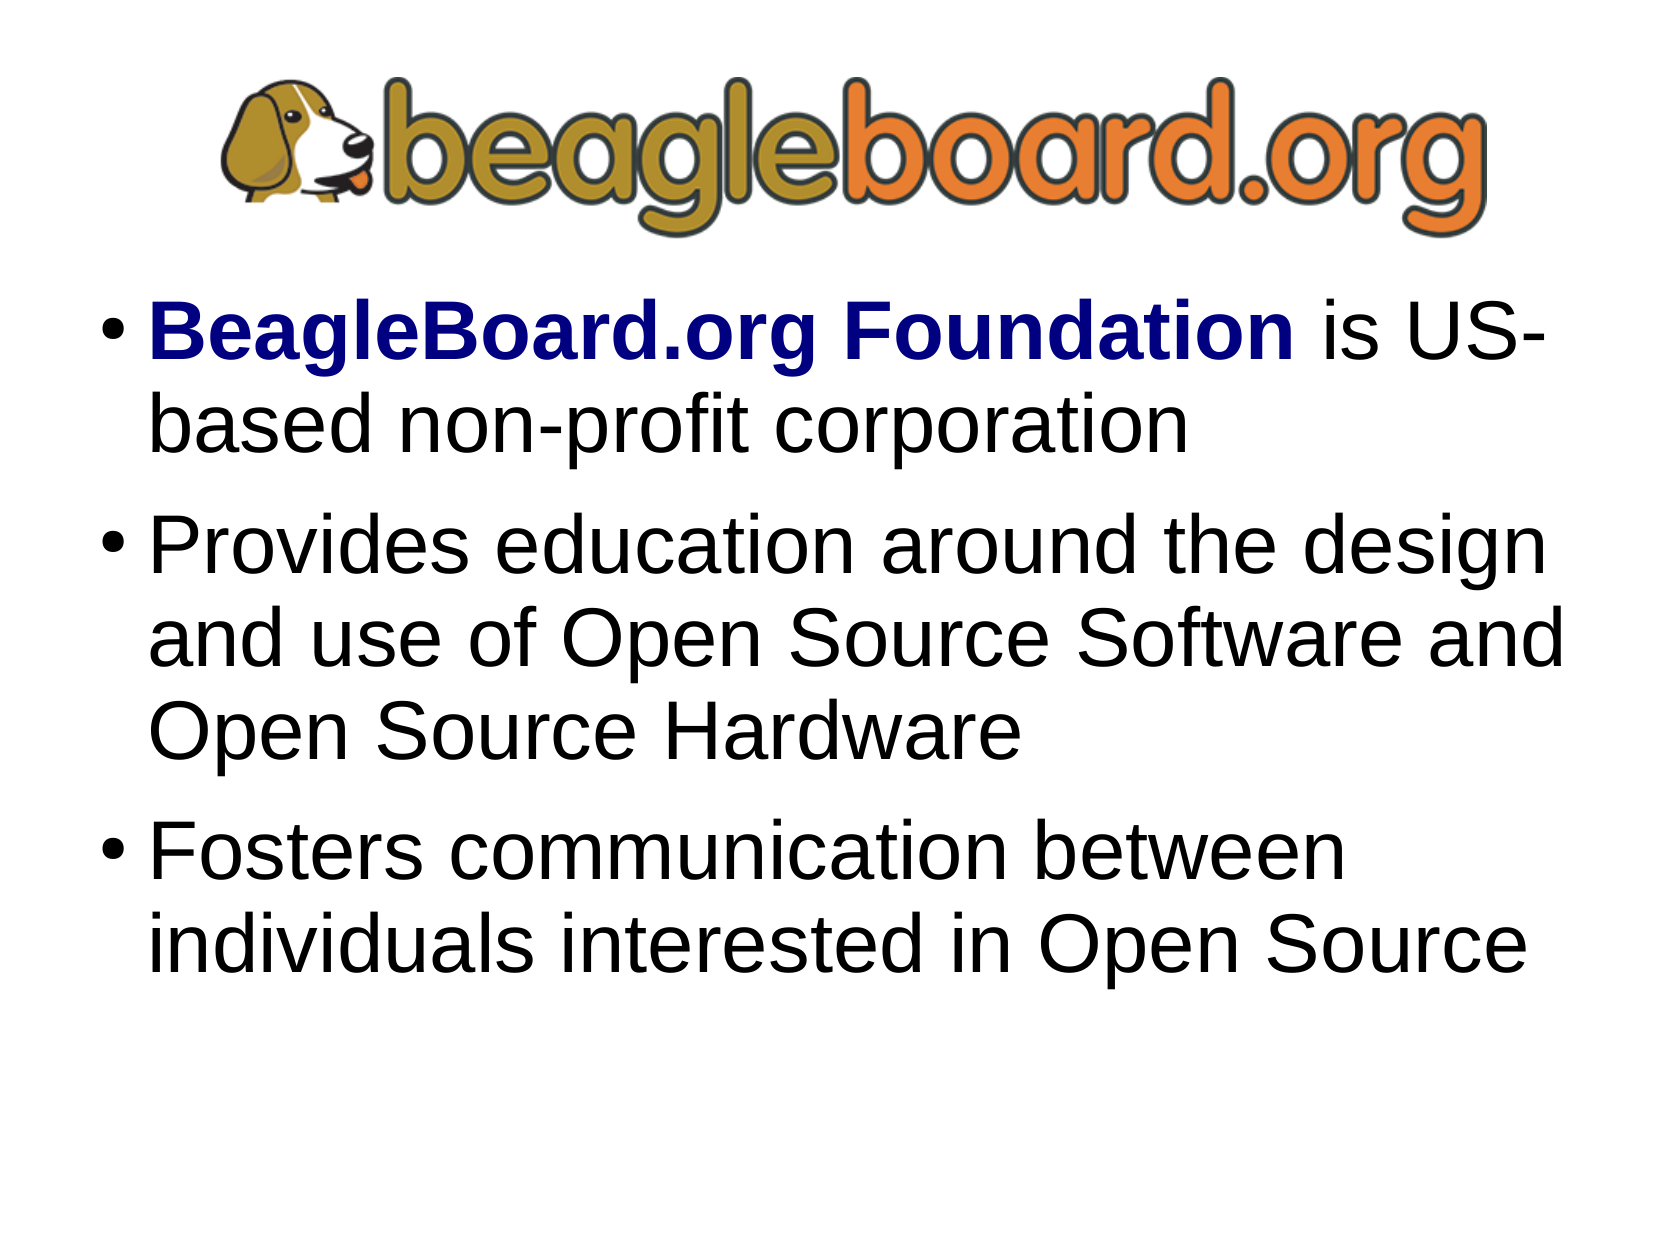

# BeagleBoard.org Foundation is US-based non-profit corporation
Provides education around the design and use of Open Source Software and Open Source Hardware
Fosters communication between individuals interested in Open Source